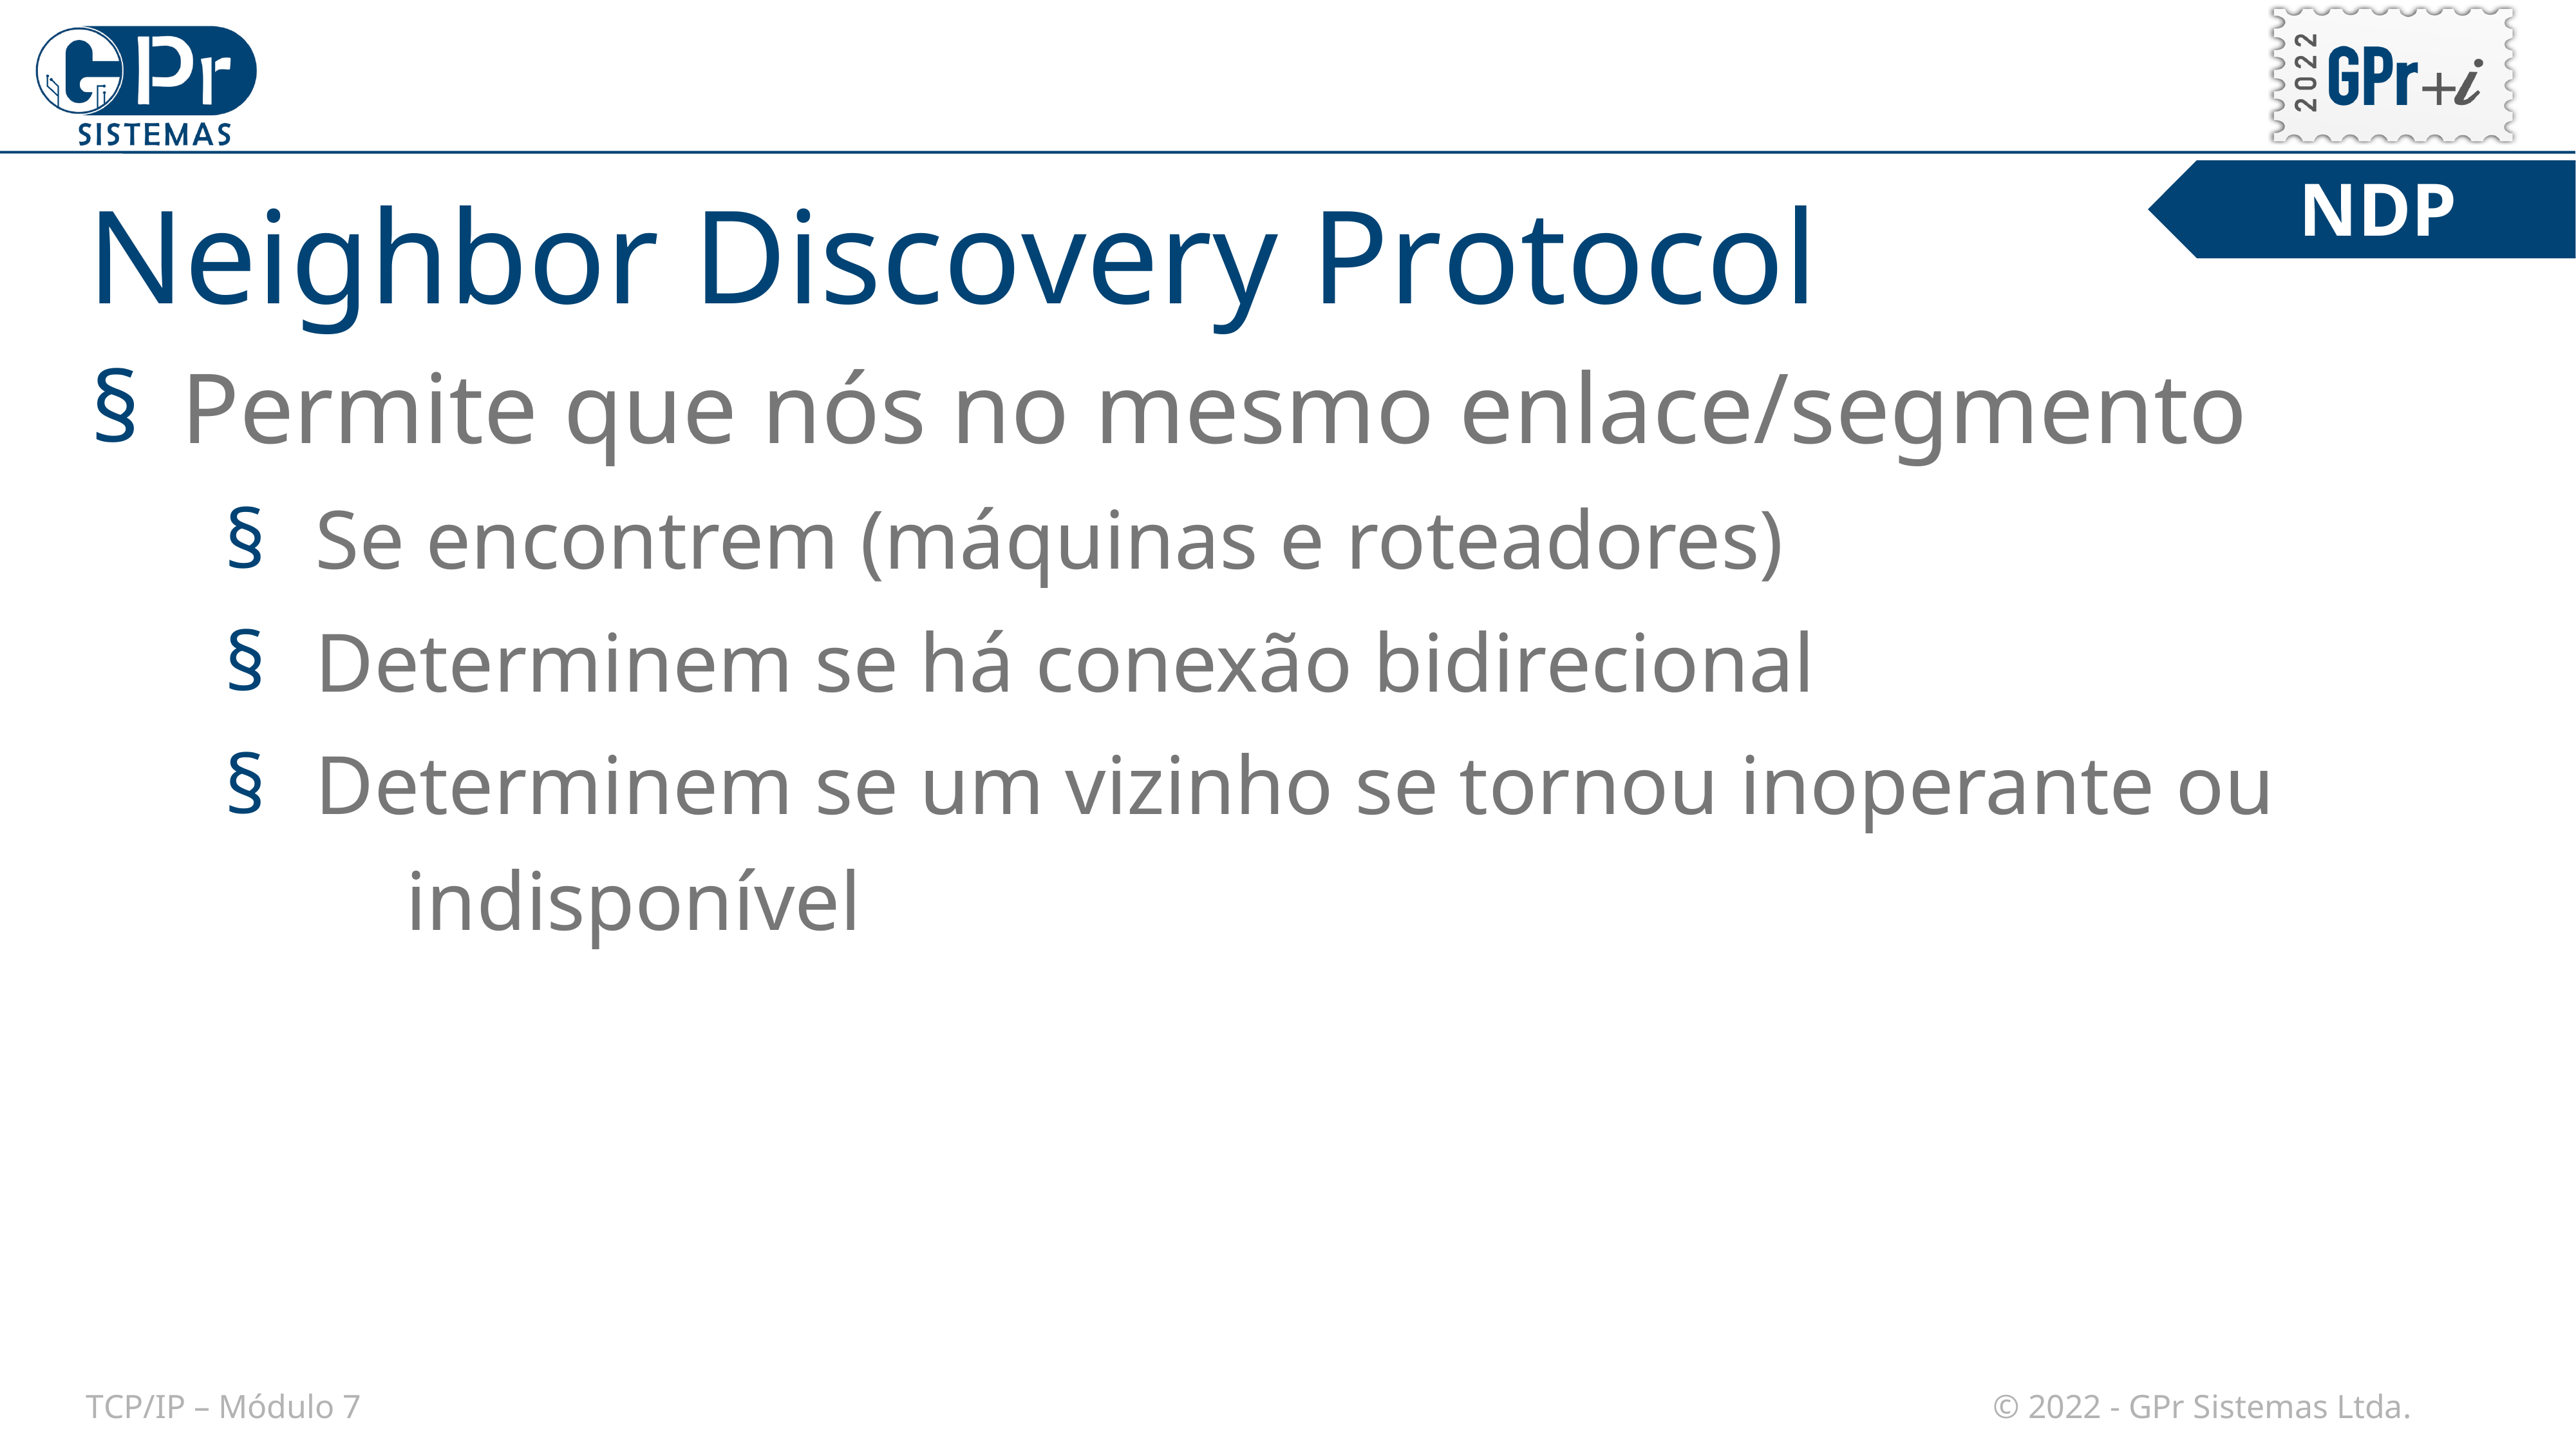

NDP
Neighbor Discovery Protocol
# Permite que nós no mesmo enlace/segmento
Se encontrem (máquinas e roteadores)
Determinem se há conexão bidirecional
Determinem se um vizinho se tornou inoperante ou indisponível